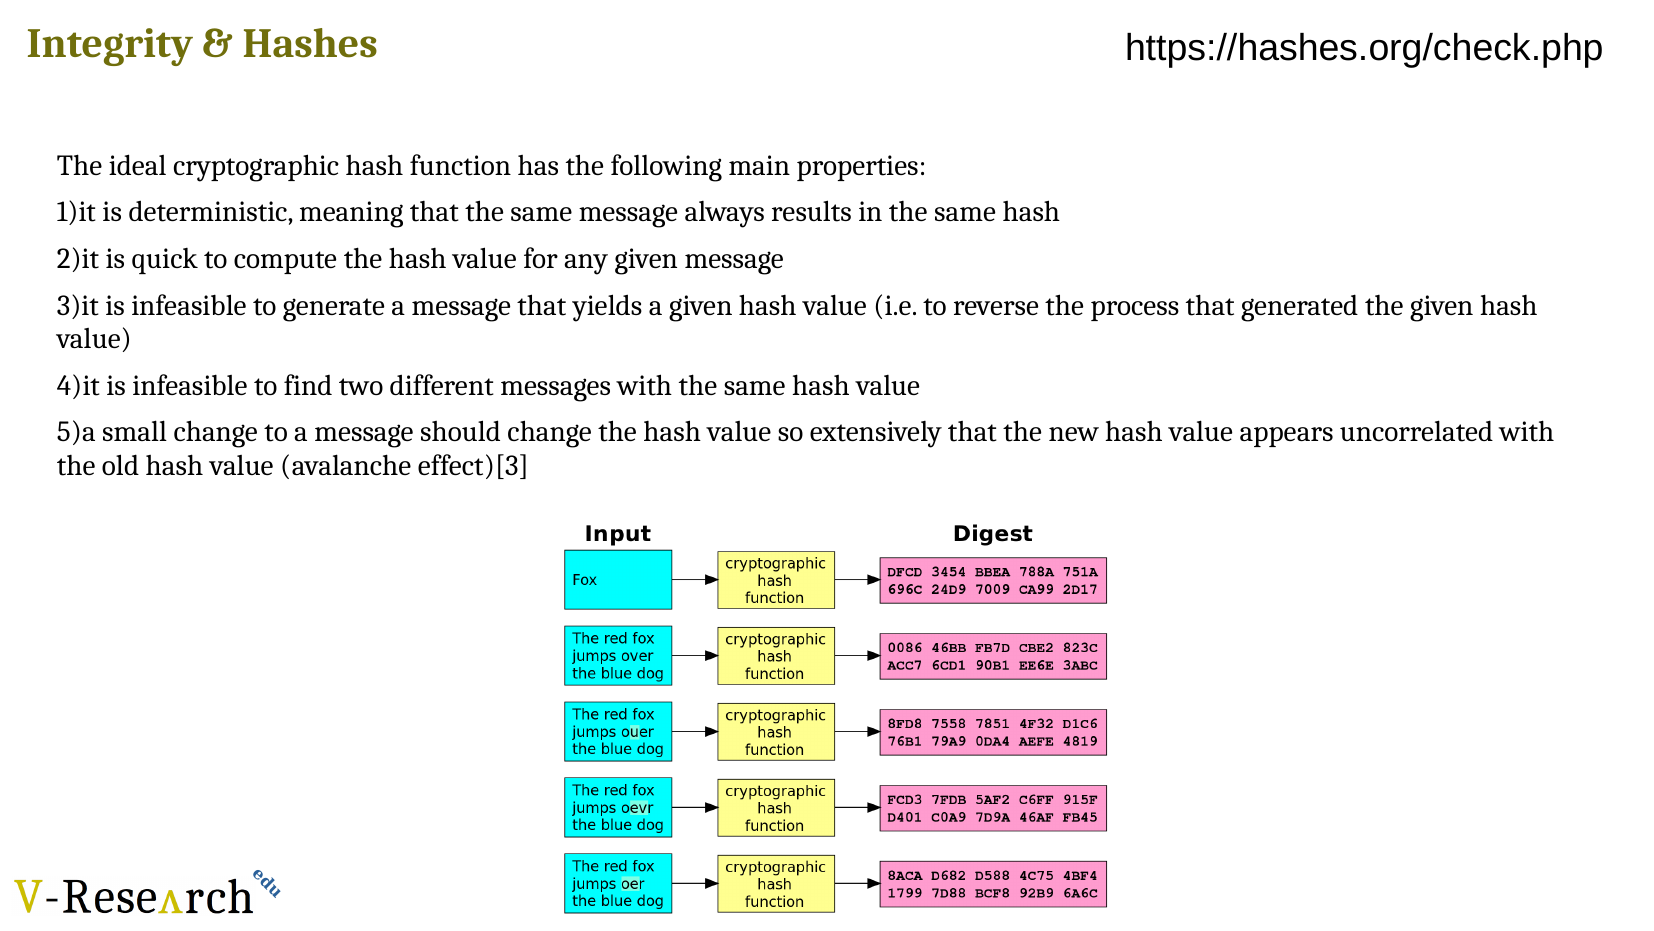

Integrity & Hashes
https://hashes.org/check.php
The ideal cryptographic hash function has the following main properties:
it is deterministic, meaning that the same message always results in the same hash
it is quick to compute the hash value for any given message
it is infeasible to generate a message that yields a given hash value (i.e. to reverse the process that generated the given hash value)
it is infeasible to find two different messages with the same hash value
a small change to a message should change the hash value so extensively that the new hash value appears uncorrelated with the old hash value (avalanche effect)[3]
edu